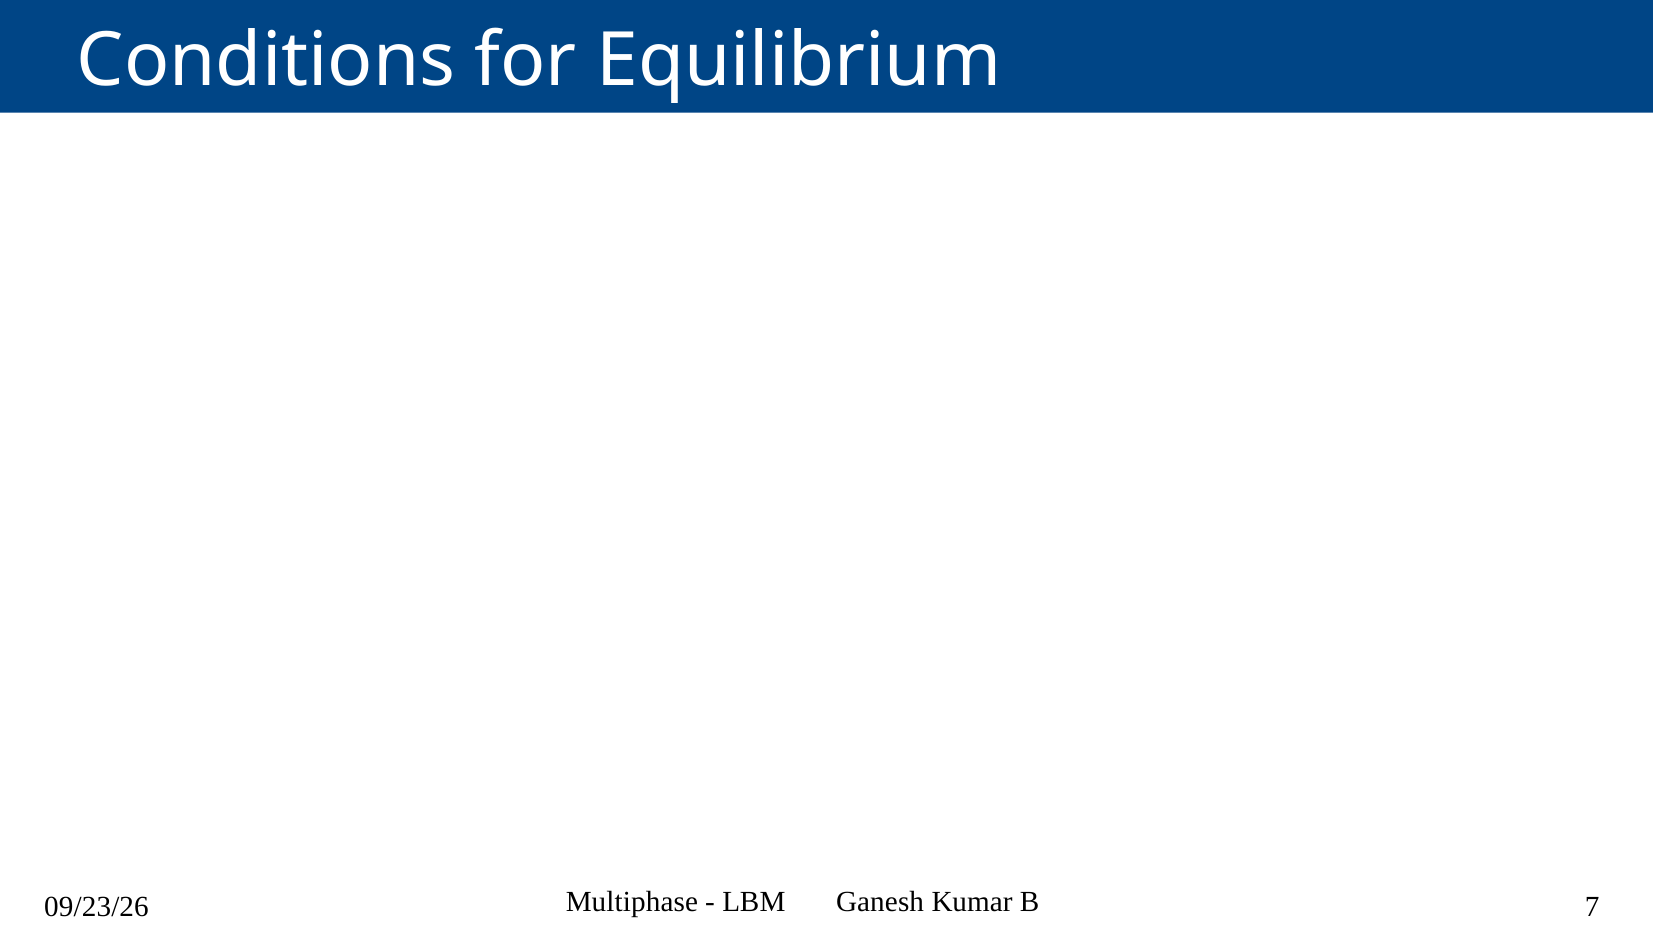

# Conditions for Equilibrium
Multiphase - LBM Ganesh Kumar B
7